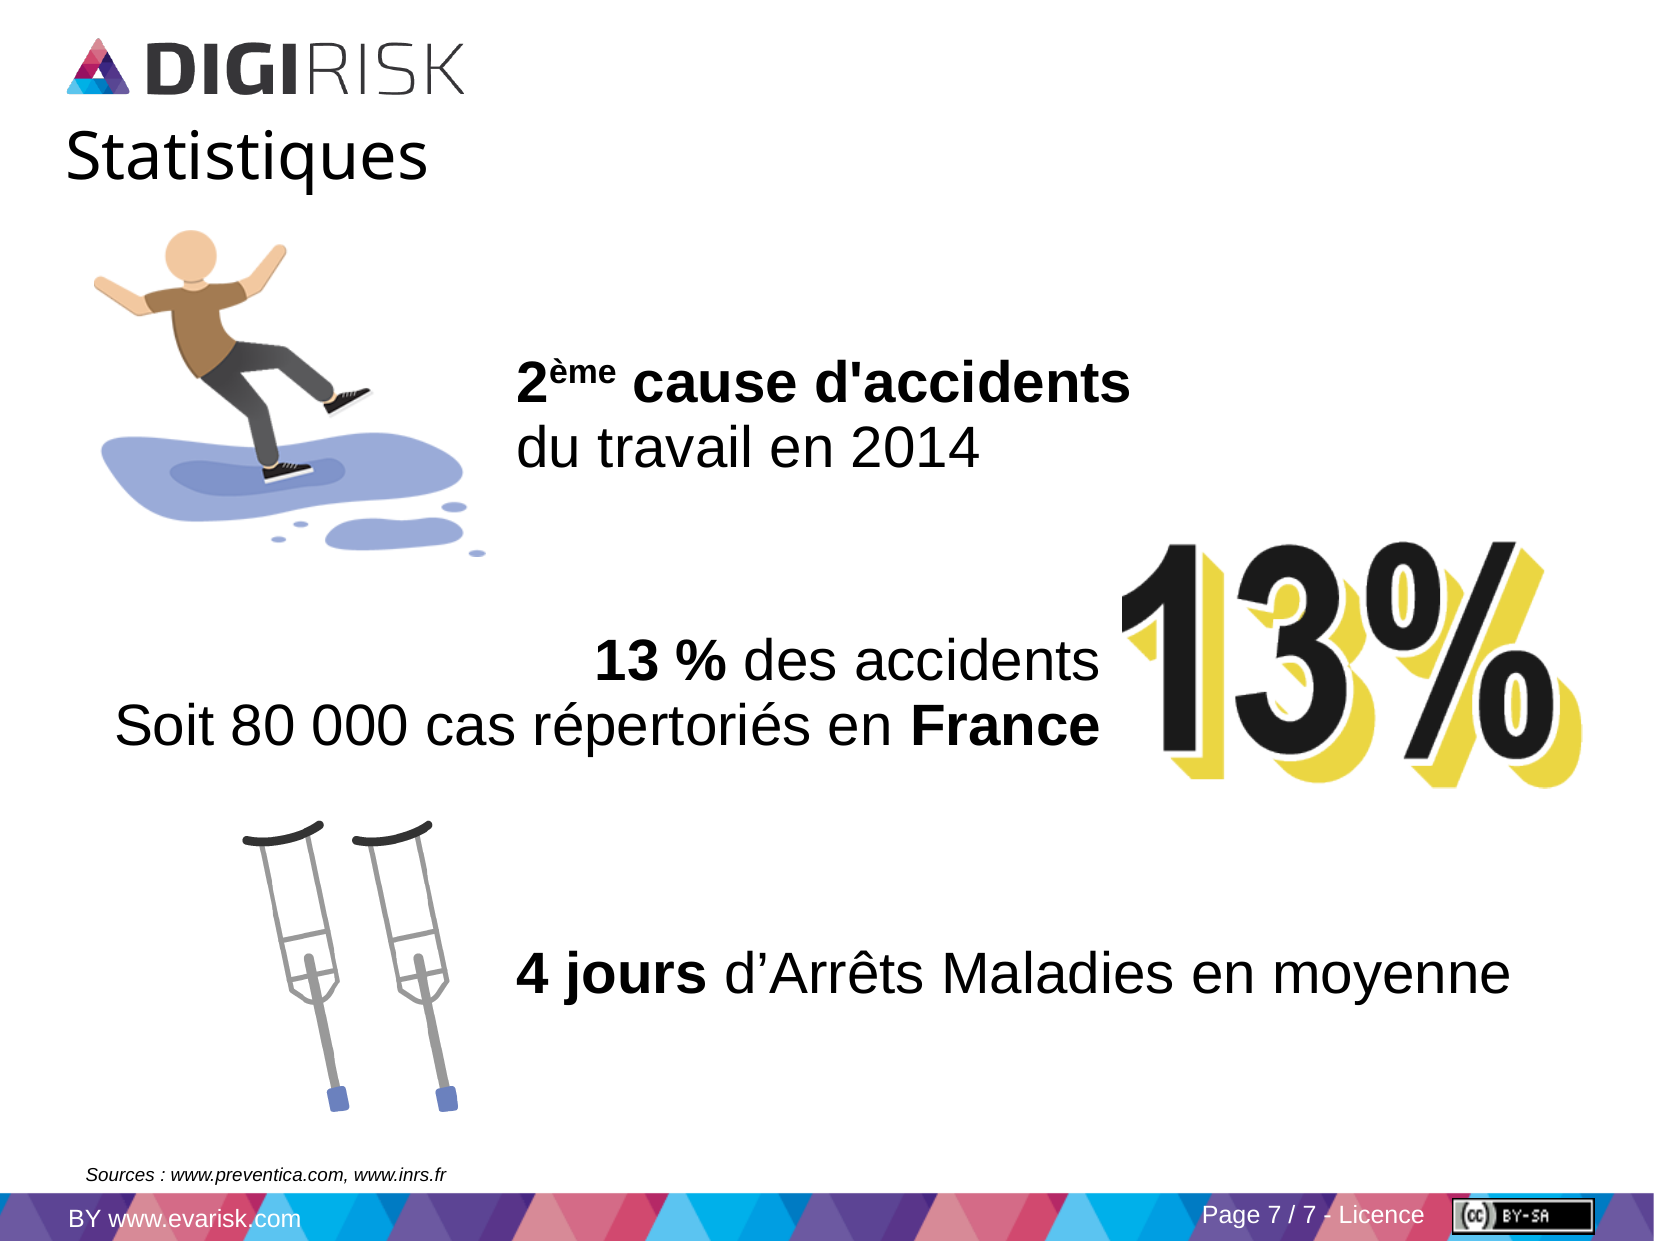

# Statistiques
2ème cause d'accidents
du travail en 2014
13 % des accidents
Soit 80 000 cas répertoriés en France
4 jours d’Arrêts Maladies en moyenne
Sources : www.preventica.com, www.inrs.fr